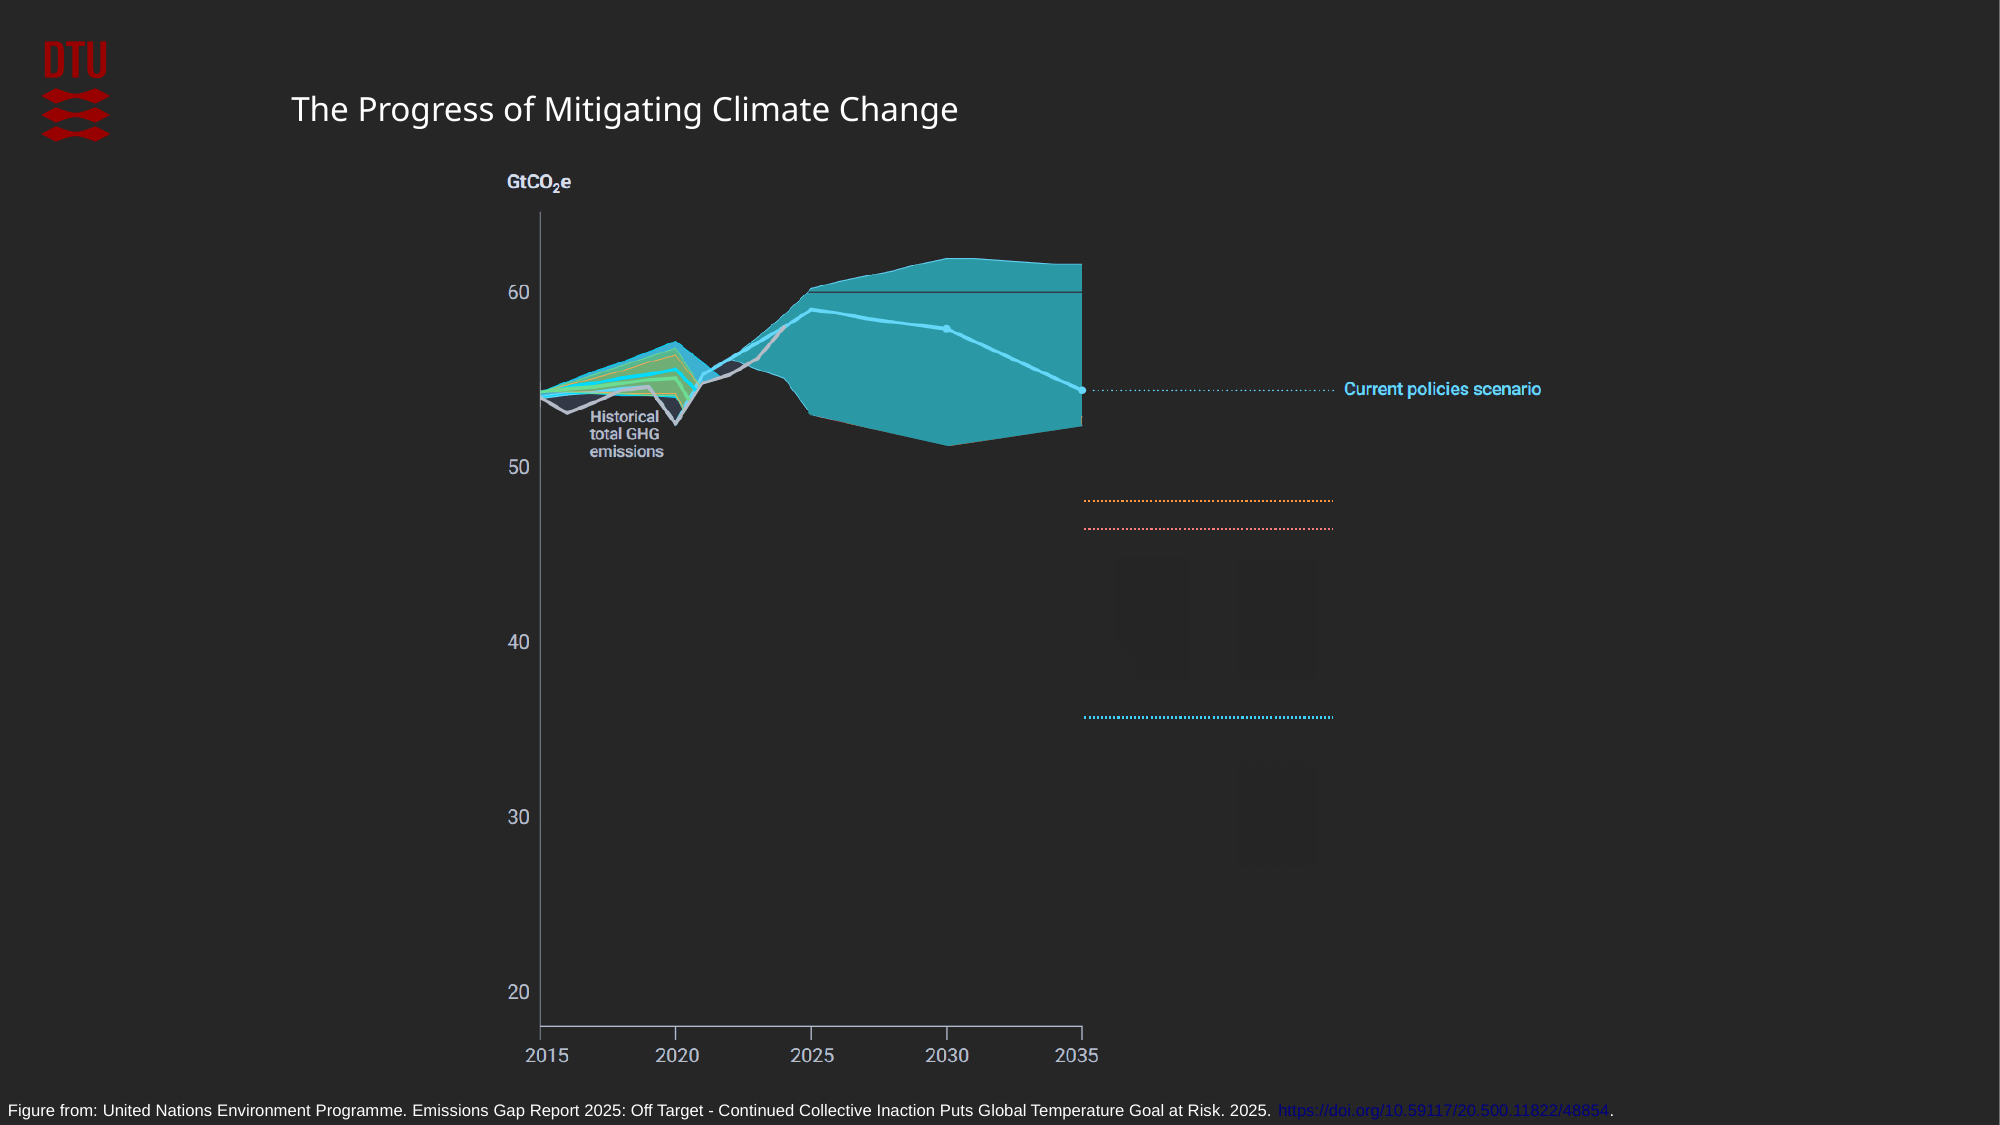

# The Progress of Mitigating Climate Change
Figure from: United Nations Environment Programme. Emissions Gap Report 2025: Off Target - Continued Collective Inaction Puts Global Temperature Goal at Risk. 2025. https://doi.org/10.59117/20.500.11822/48854.